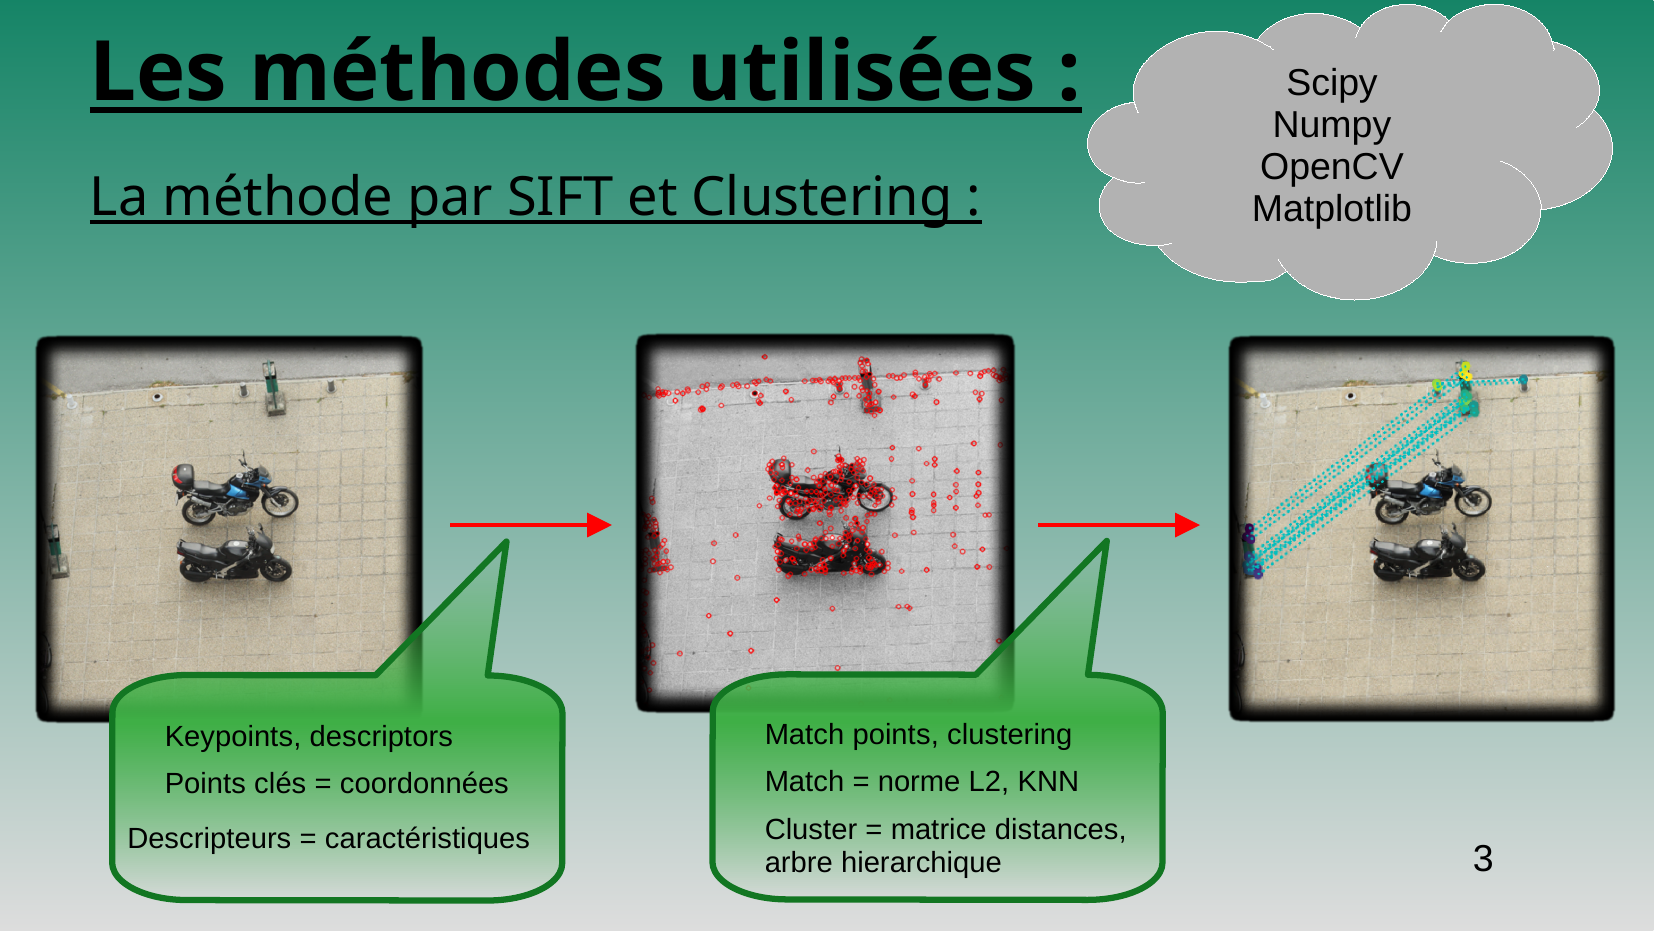

Les méthodes utilisées :
Scipy
Numpy
OpenCV
Matplotlib
La méthode par SIFT et Clustering :
Match points, clustering
Keypoints, descriptors
Match = norme L2, KNN
Points clés = coordonnées
Cluster = matrice distances, arbre hierarchique
Descripteurs = caractéristiques